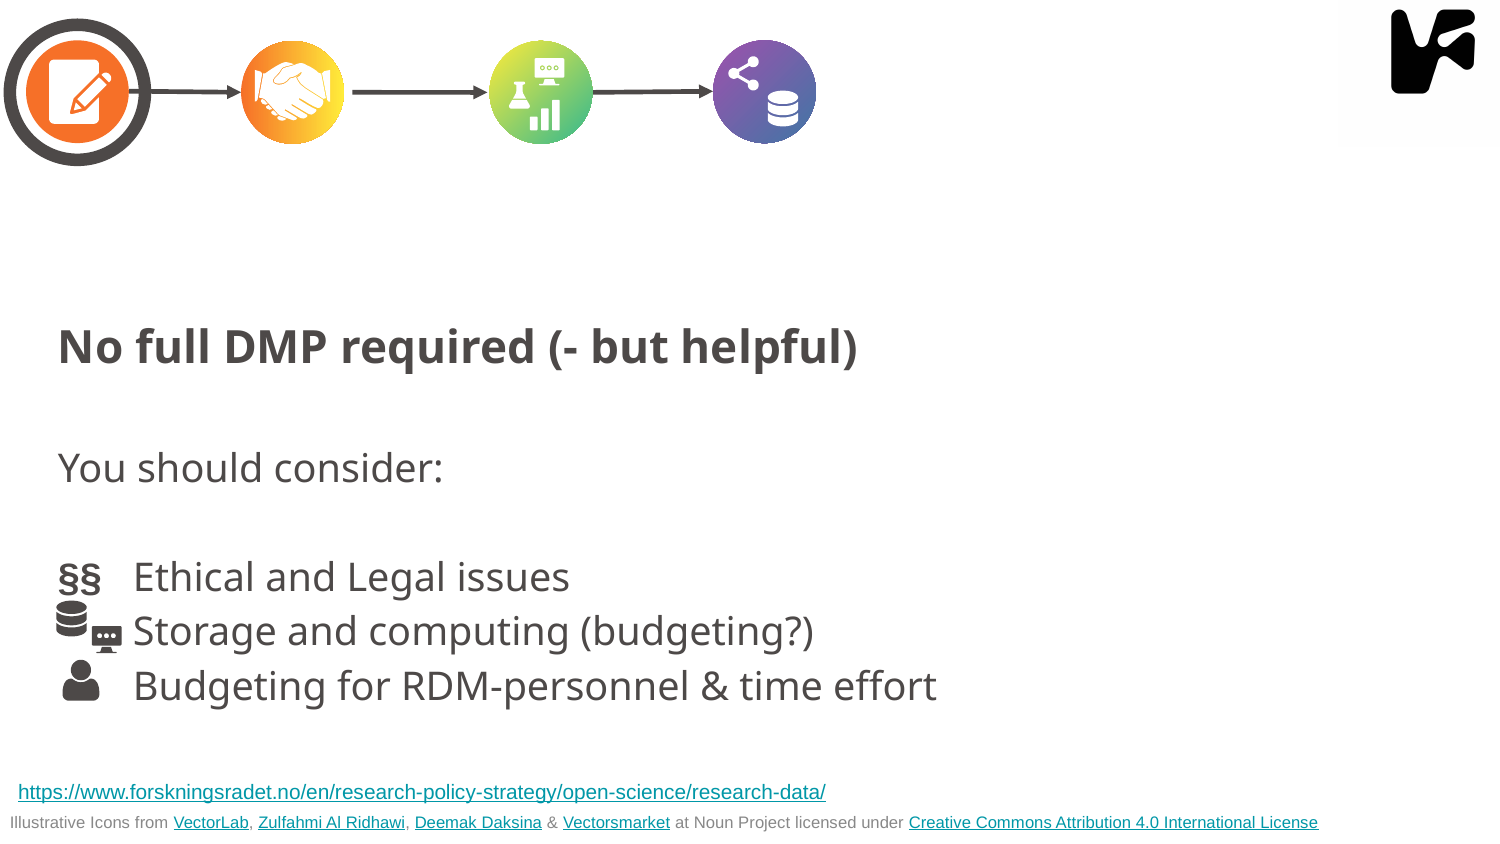

No full DMP required (- but helpful)
You should consider:
§§	Ethical and Legal issues
Storage and computing (budgeting?)
Budgeting for RDM-personnel & time effort
https://www.forskningsradet.no/en/research-policy-strategy/open-science/research-data/
Illustrative Icons from VectorLab, Zulfahmi Al Ridhawi, Deemak Daksina & Vectorsmarket at Noun Project licensed under Creative Commons Attribution 4.0 International License